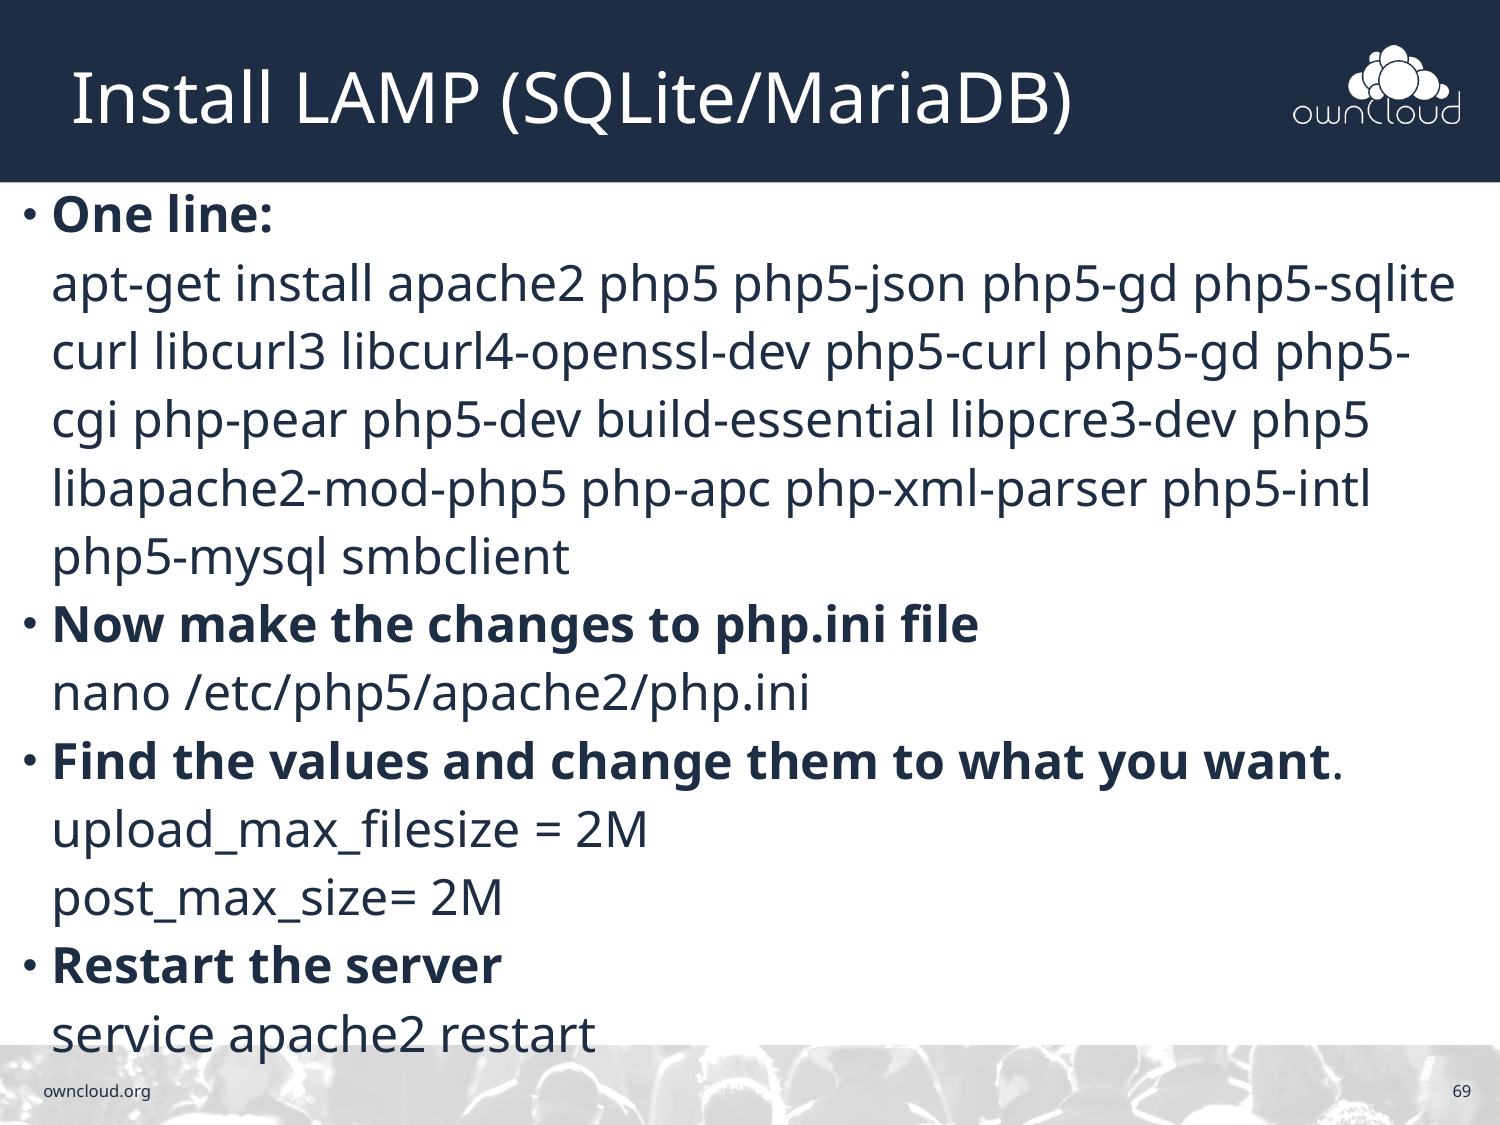

# Install LAMP (SQLite/MariaDB)
One line:
apt-get install apache2 php5 php5-json php5-gd php5-sqlite curl libcurl3 libcurl4-openssl-dev php5-curl php5-gd php5-cgi php-pear php5-dev build-essential libpcre3-dev php5 libapache2-mod-php5 php-apc php-xml-parser php5-intl php5-mysql smbclient
Now make the changes to php.ini file
nano /etc/php5/apache2/php.ini
Find the values and change them to what you want.
upload_max_filesize = 2M
post_max_size= 2M
Restart the server
service apache2 restart